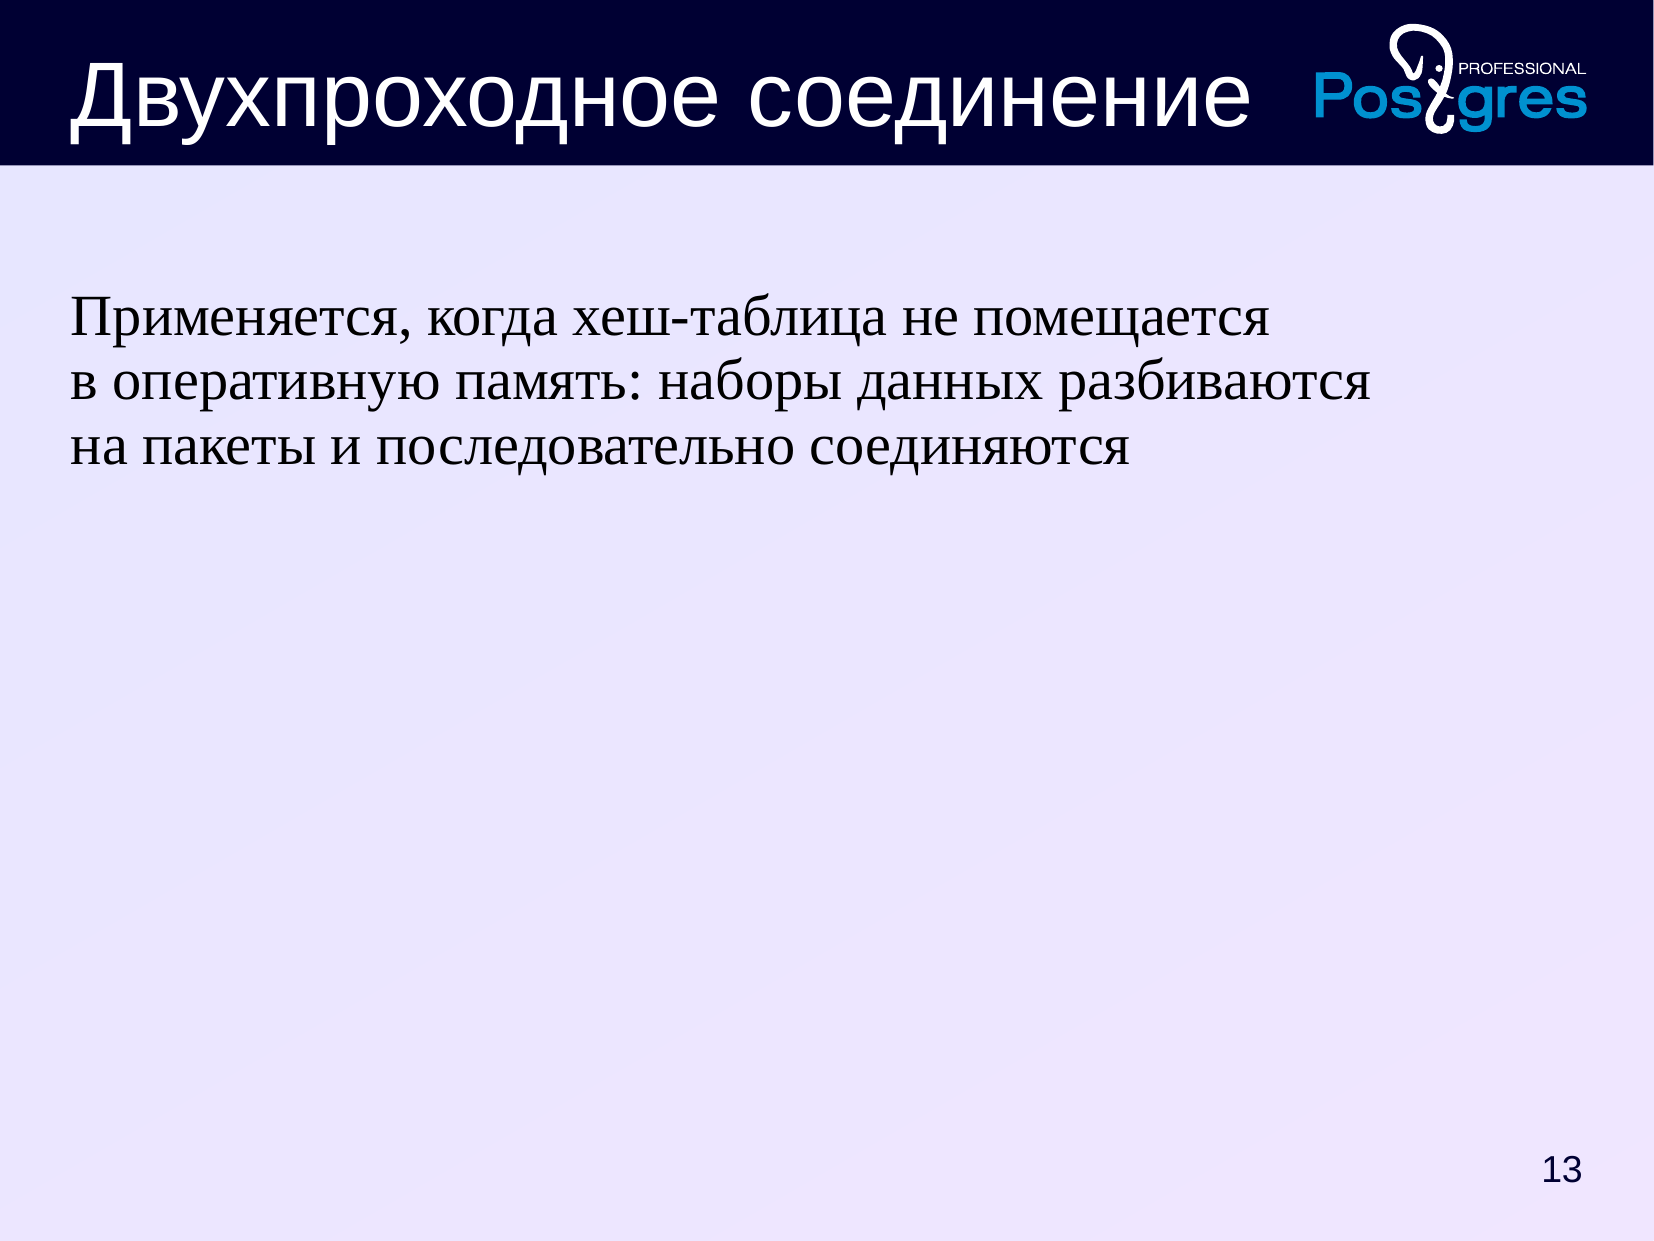

# Двухпроходное соединение
Применяется, когда хеш-таблица не помещается
в оперативную память: наборы данных разбиваются
на пакеты и последовательно соединяются